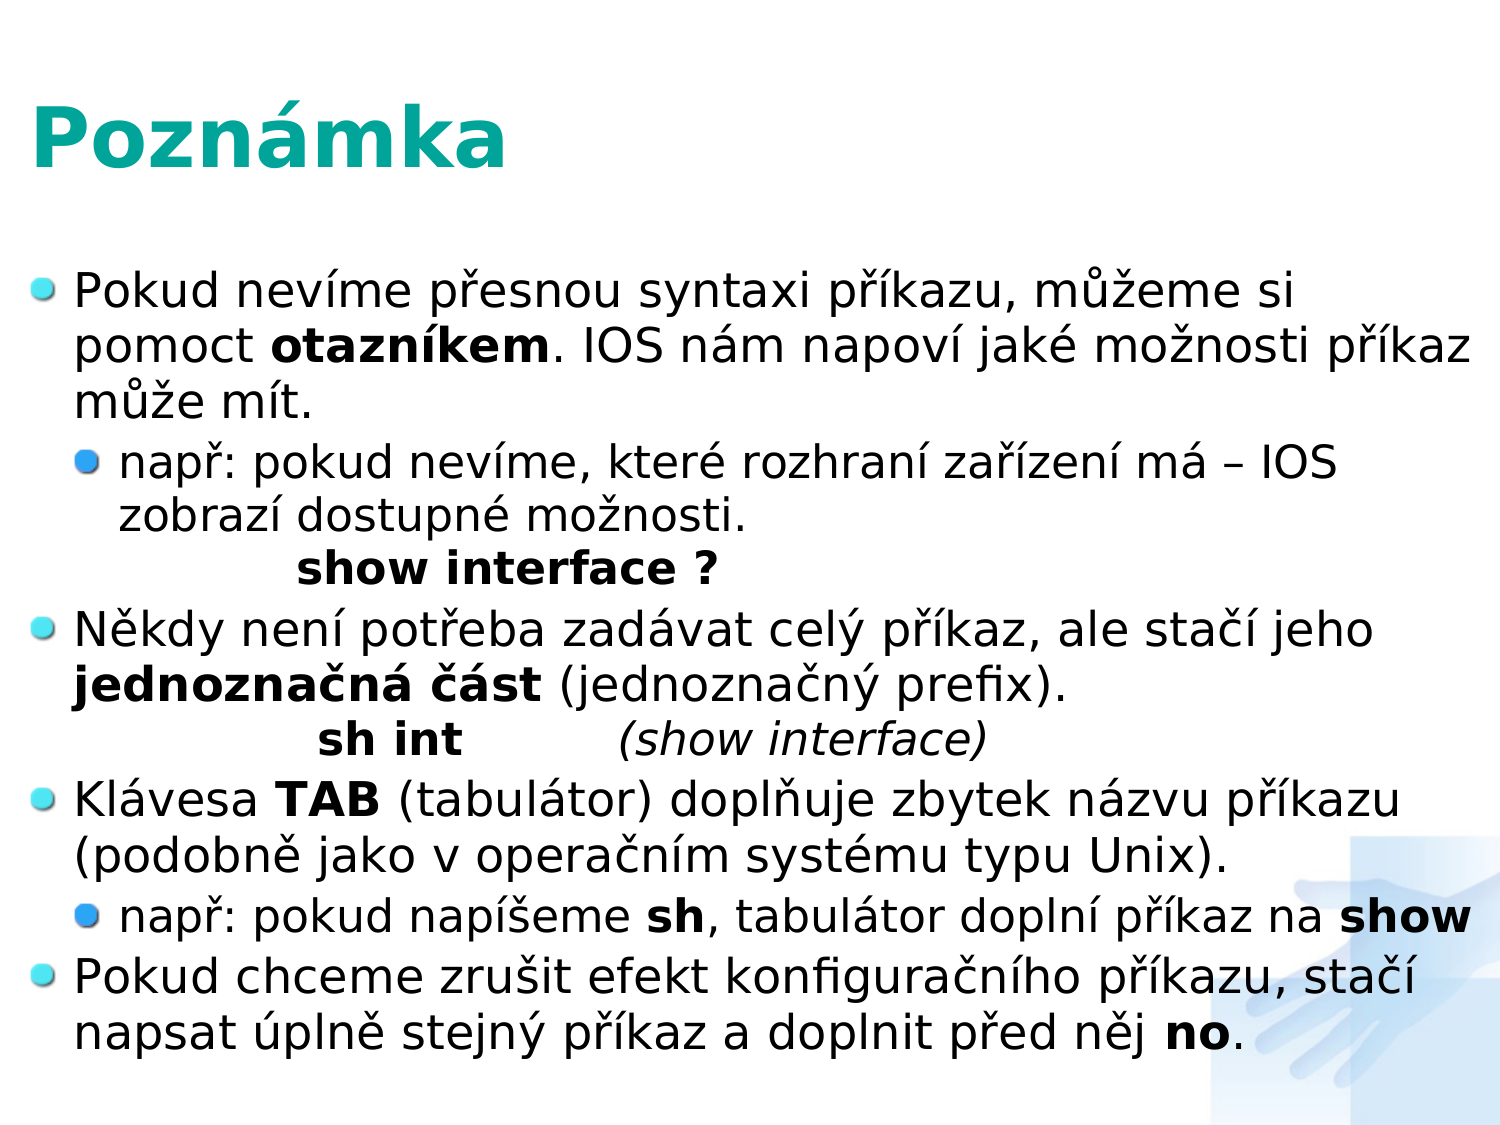

# Poznámka
Pokud nevíme přesnou syntaxi příkazu, můžeme si pomoct otazníkem. IOS nám napoví jaké možnosti příkaz může mít.
např: pokud nevíme, které rozhraní zařízení má – IOS zobrazí dostupné možnosti.
		show interface ?
Někdy není potřeba zadávat celý příkaz, ale stačí jeho jednoznačná část (jednoznačný prefix).
		sh int		(show interface)
Klávesa TAB (tabulátor) doplňuje zbytek názvu příkazu (podobně jako v operačním systému typu Unix).
např: pokud napíšeme sh, tabulátor doplní příkaz na show
Pokud chceme zrušit efekt konfiguračního příkazu, stačí napsat úplně stejný příkaz a doplnit před něj no.